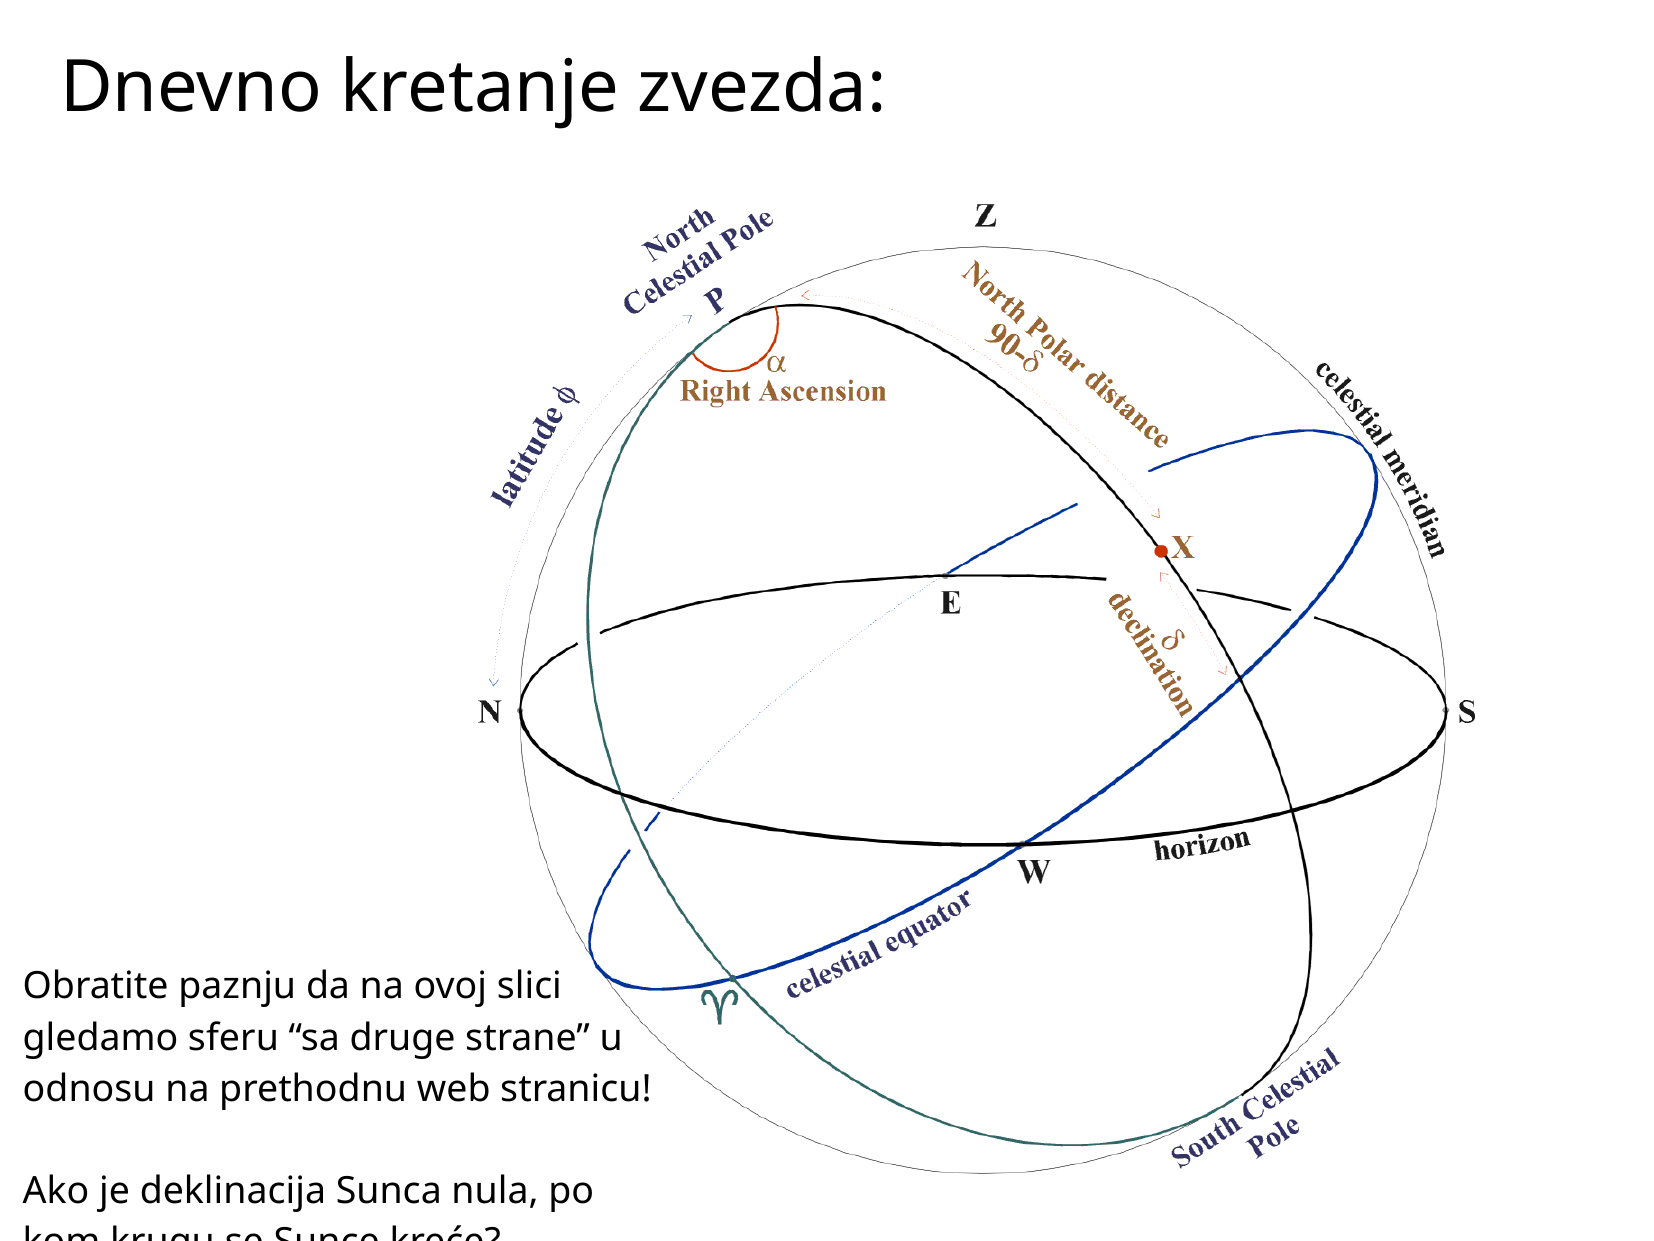

# Dnevno kretanje zvezda:
Obratite paznju da na ovoj slici gledamo sferu “sa druge strane” u odnosu na prethodnu web stranicu!
Ako je deklinacija Sunca nula, po kom krugu se Sunce kreće?